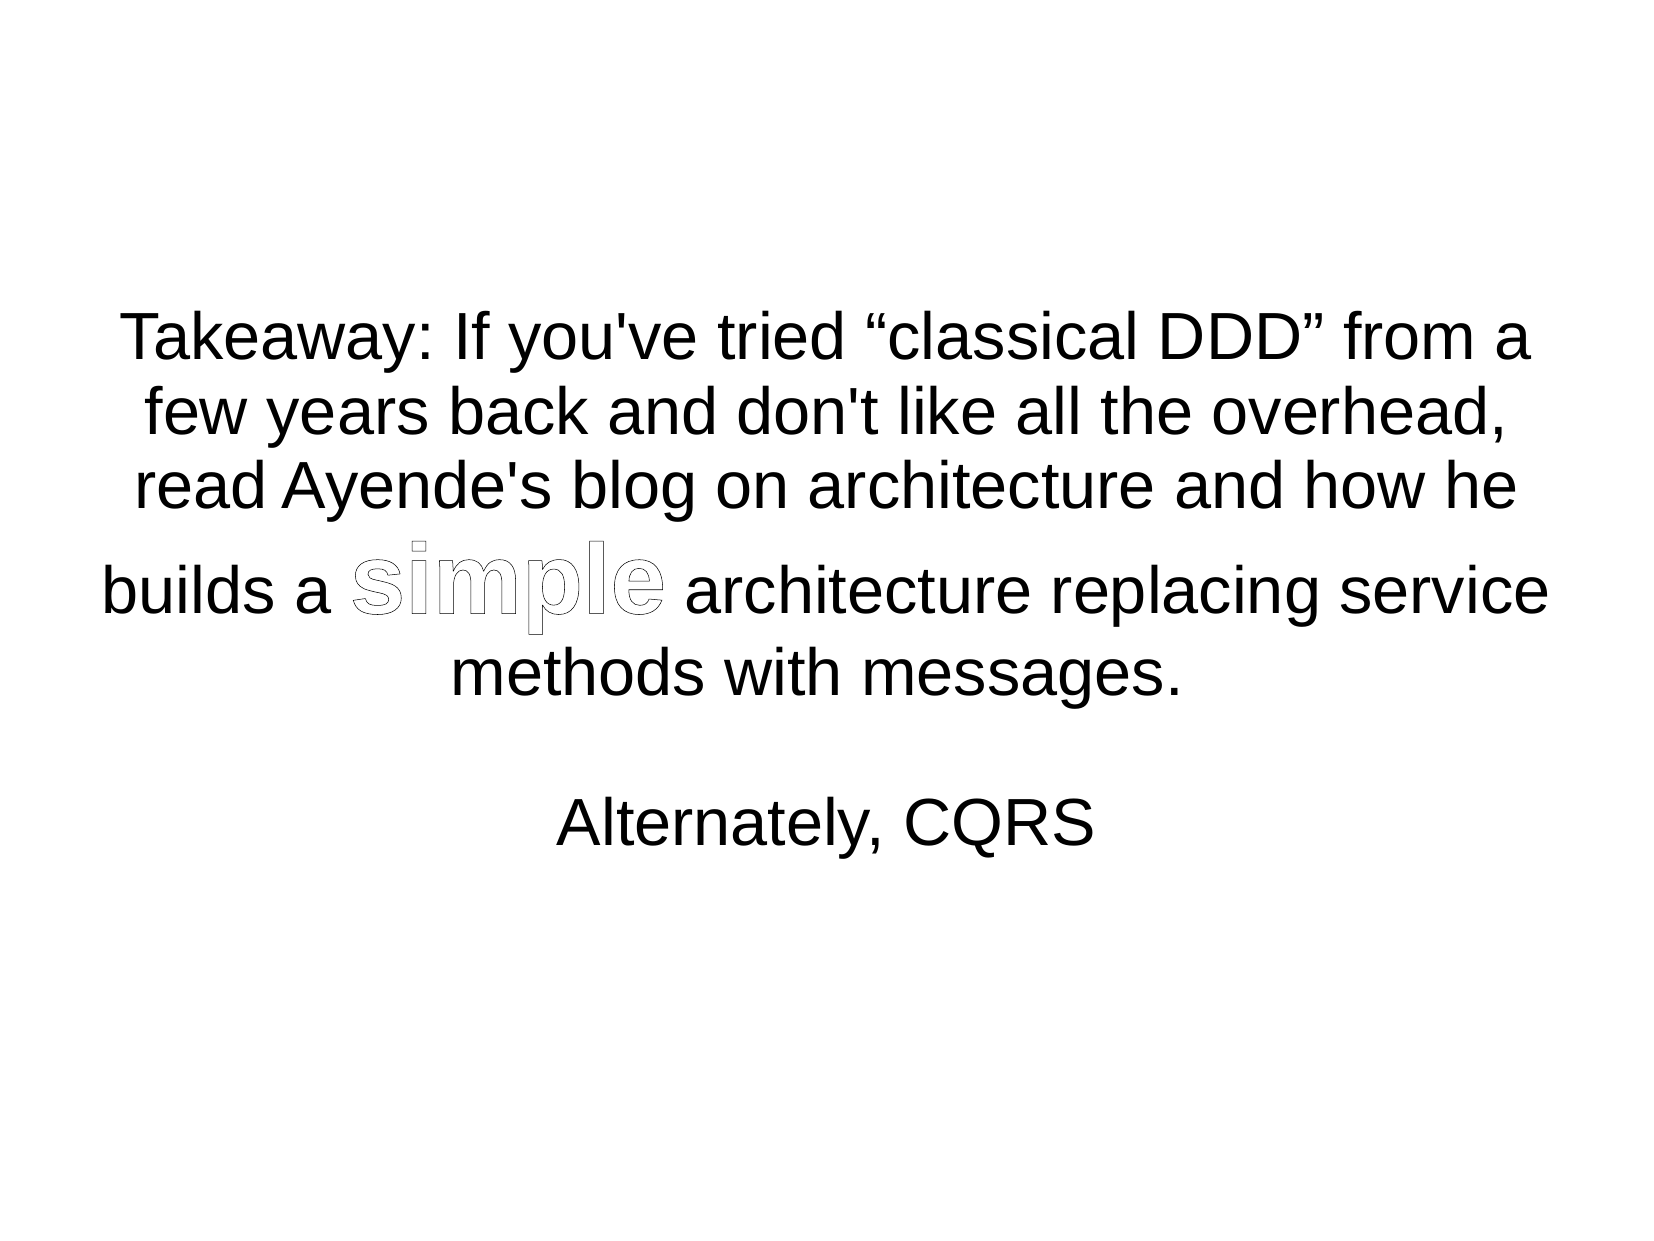

# Takeaway: If you've tried “classical DDD” from a few years back and don't like all the overhead, read Ayende's blog on architecture and how he builds a simple architecture replacing service methods with messages.
Alternately, CQRS